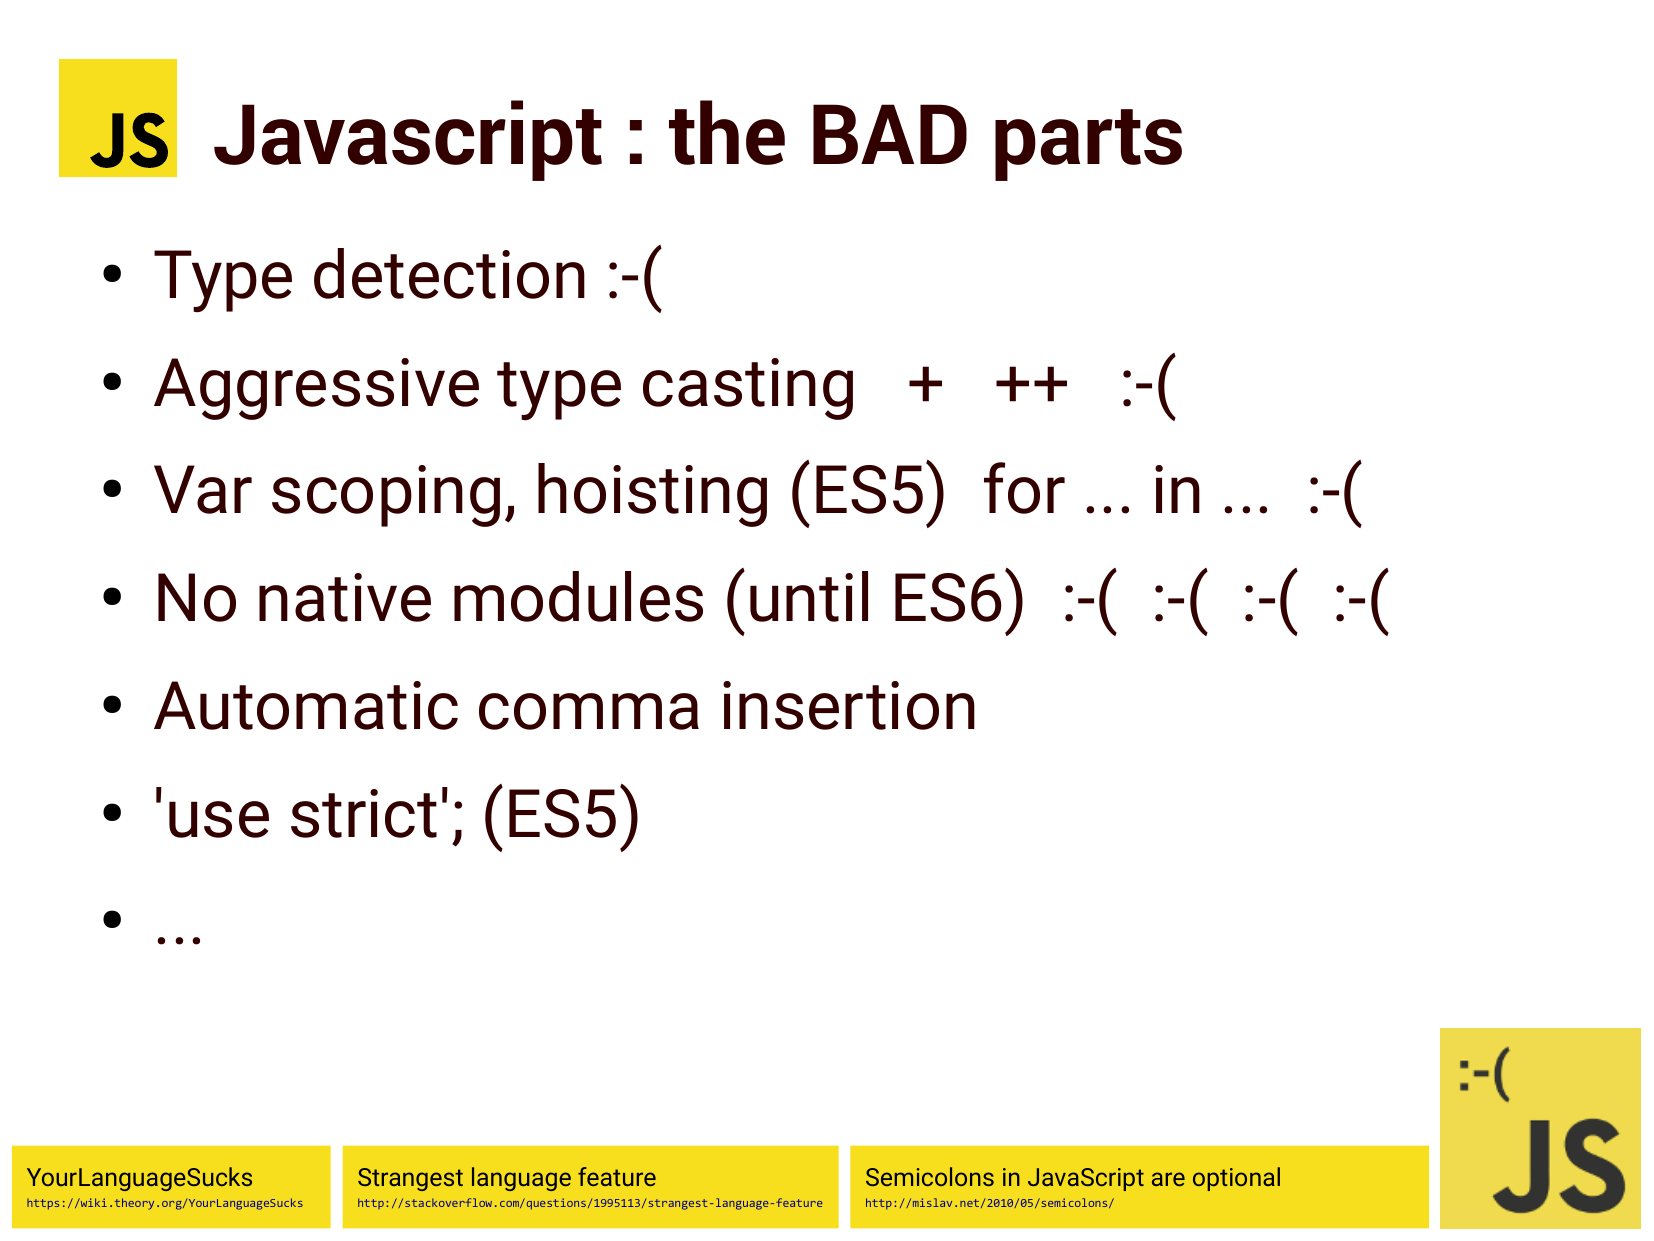

# Javascript : the BAD parts
Type detection :-(
Aggressive type casting + ++ :-(
Var scoping, hoisting (ES5) for ... in ... :-(
No native modules (until ES6) :-( :-( :-( :-(
Automatic comma insertion
'use strict'; (ES5)
...
YourLanguageSucks
https://wiki.theory.org/YourLanguageSucks
Strangest language feature
http://stackoverflow.com/questions/1995113/strangest-language-feature
Semicolons in JavaScript are optional
http://mislav.net/2010/05/semicolons/